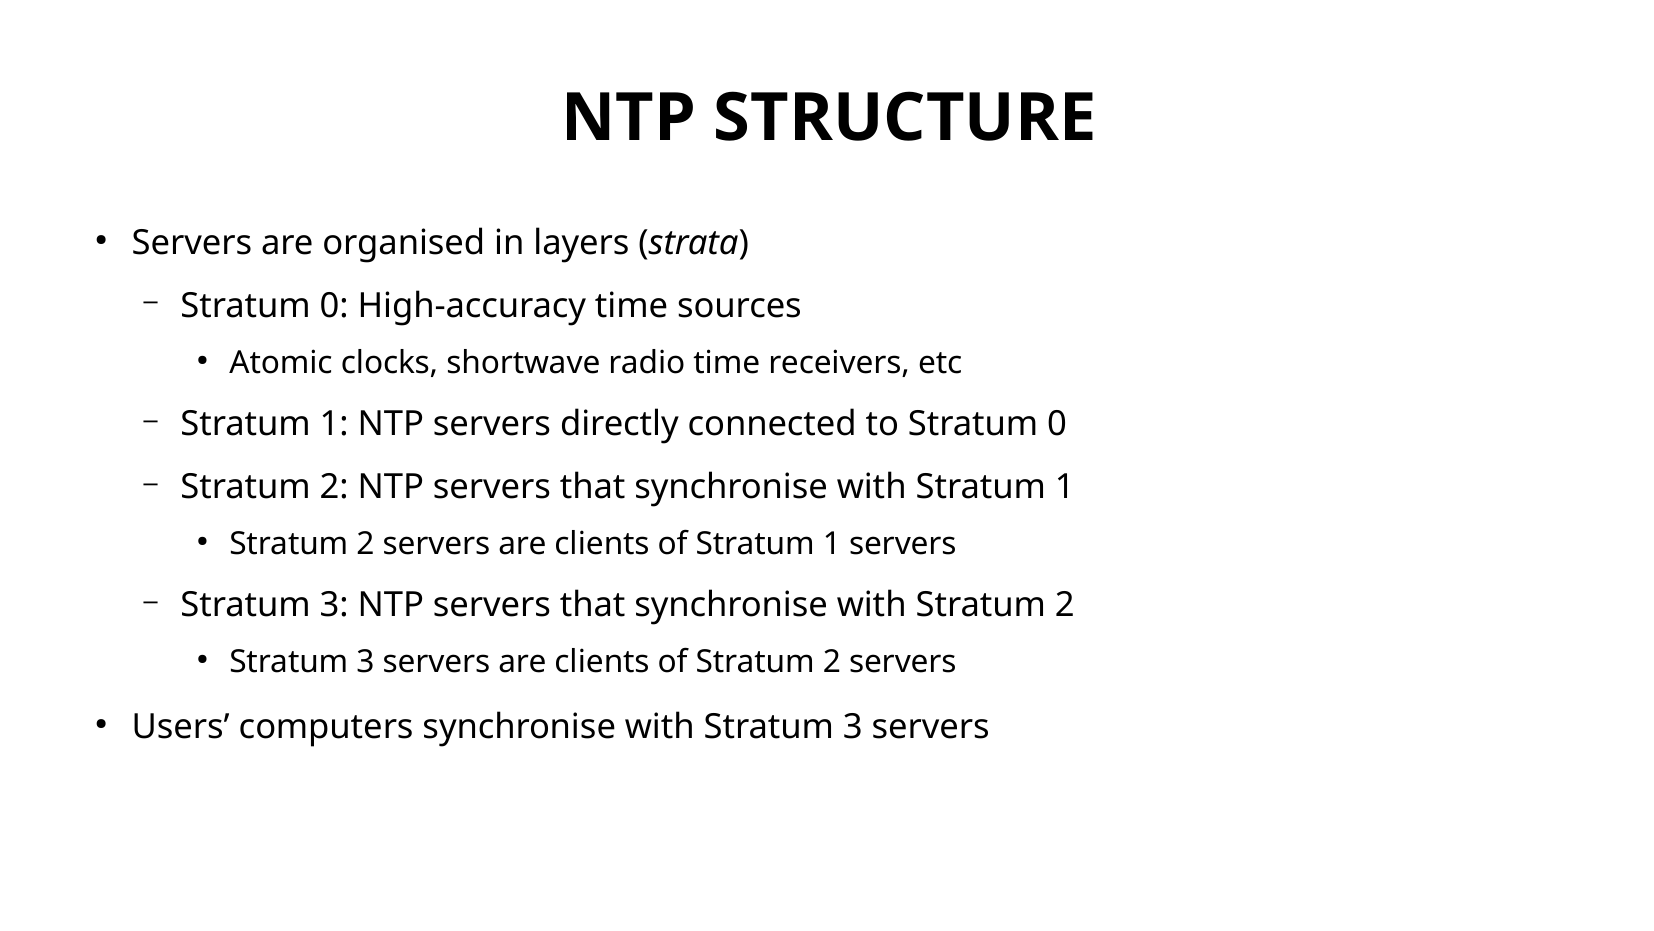

# NTP STRUCTURE
Servers are organised in layers (strata)
Stratum 0: High-accuracy time sources
Atomic clocks, shortwave radio time receivers, etc
Stratum 1: NTP servers directly connected to Stratum 0
Stratum 2: NTP servers that synchronise with Stratum 1
Stratum 2 servers are clients of Stratum 1 servers
Stratum 3: NTP servers that synchronise with Stratum 2
Stratum 3 servers are clients of Stratum 2 servers
Users’ computers synchronise with Stratum 3 servers